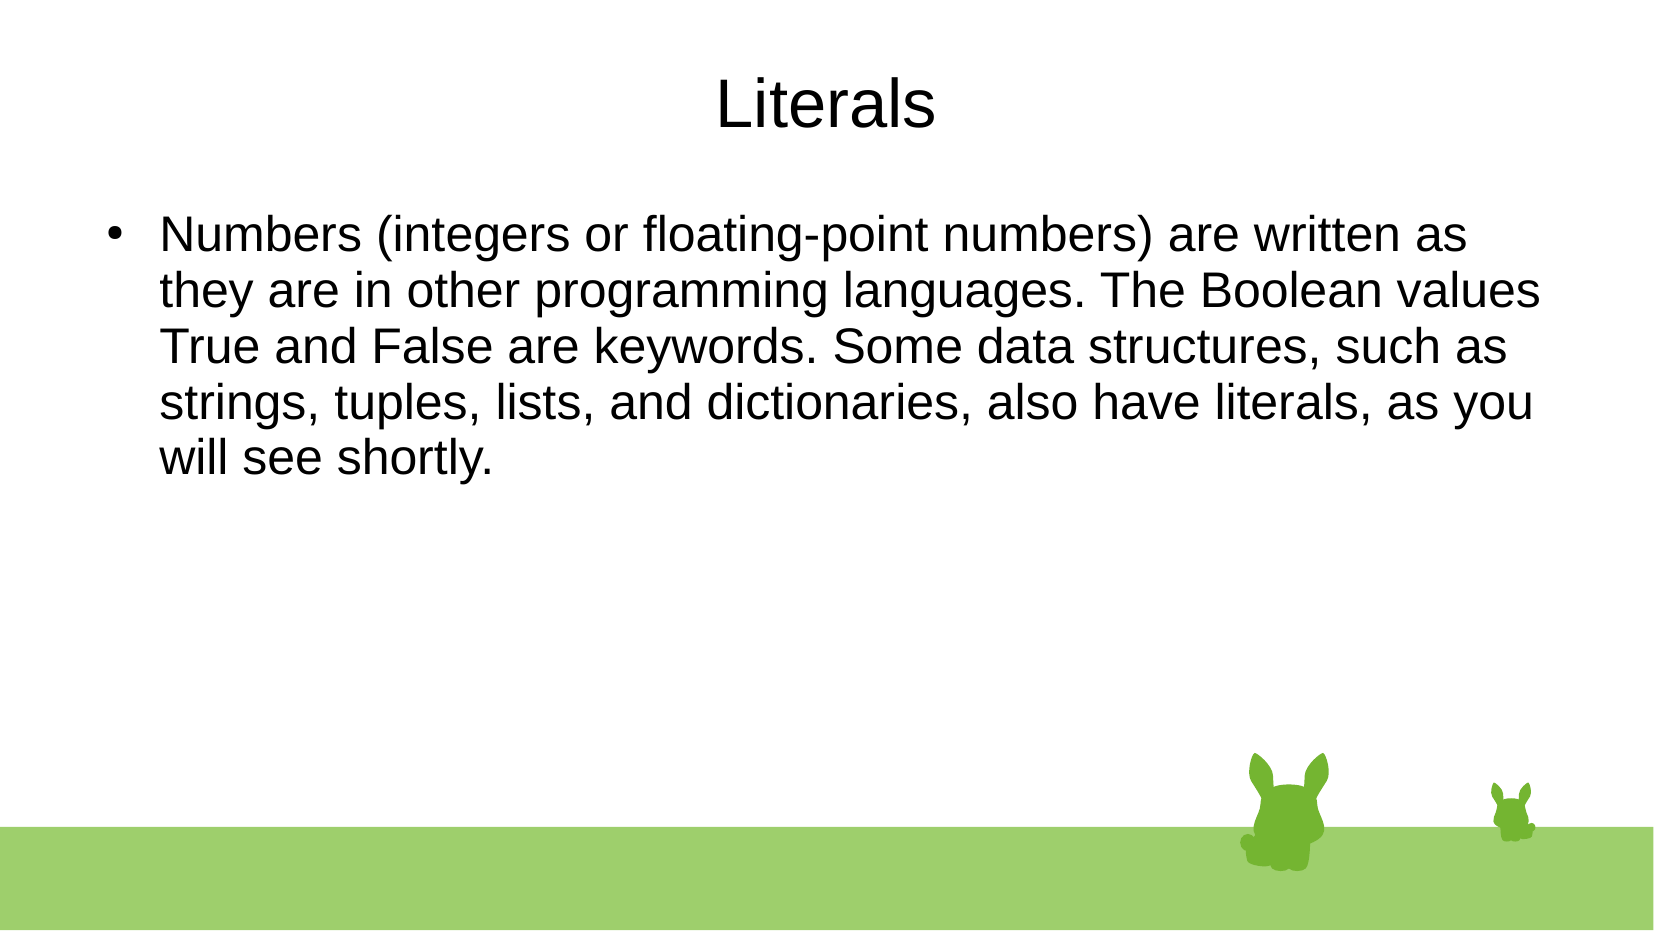

# Literals
Numbers (integers or floating-point numbers) are written as they are in other programming languages. The Boolean values True and False are keywords. Some data structures, such as strings, tuples, lists, and dictionaries, also have literals, as you will see shortly.